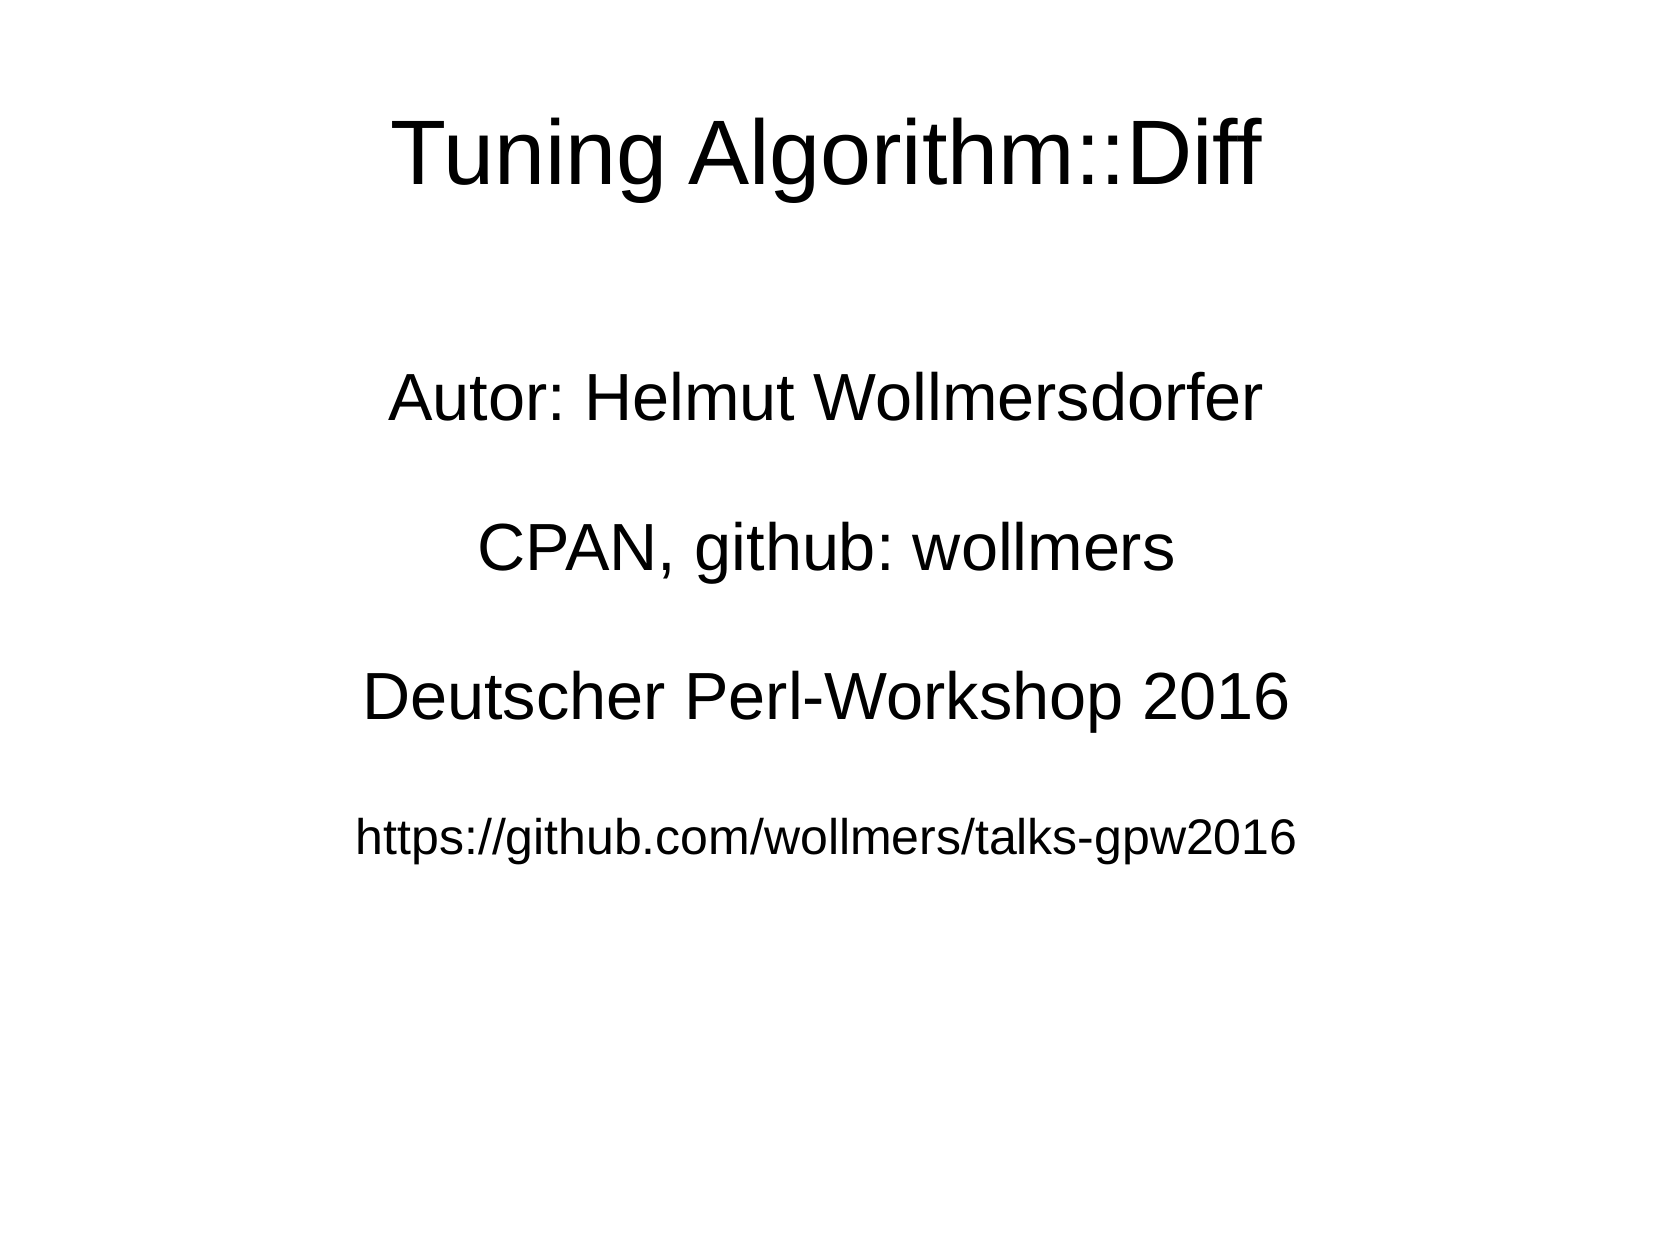

# Tuning Algorithm::Diff
Autor: Helmut Wollmersdorfer
CPAN, github: wollmers
Deutscher Perl-Workshop 2016
https://github.com/wollmers/talks-gpw2016